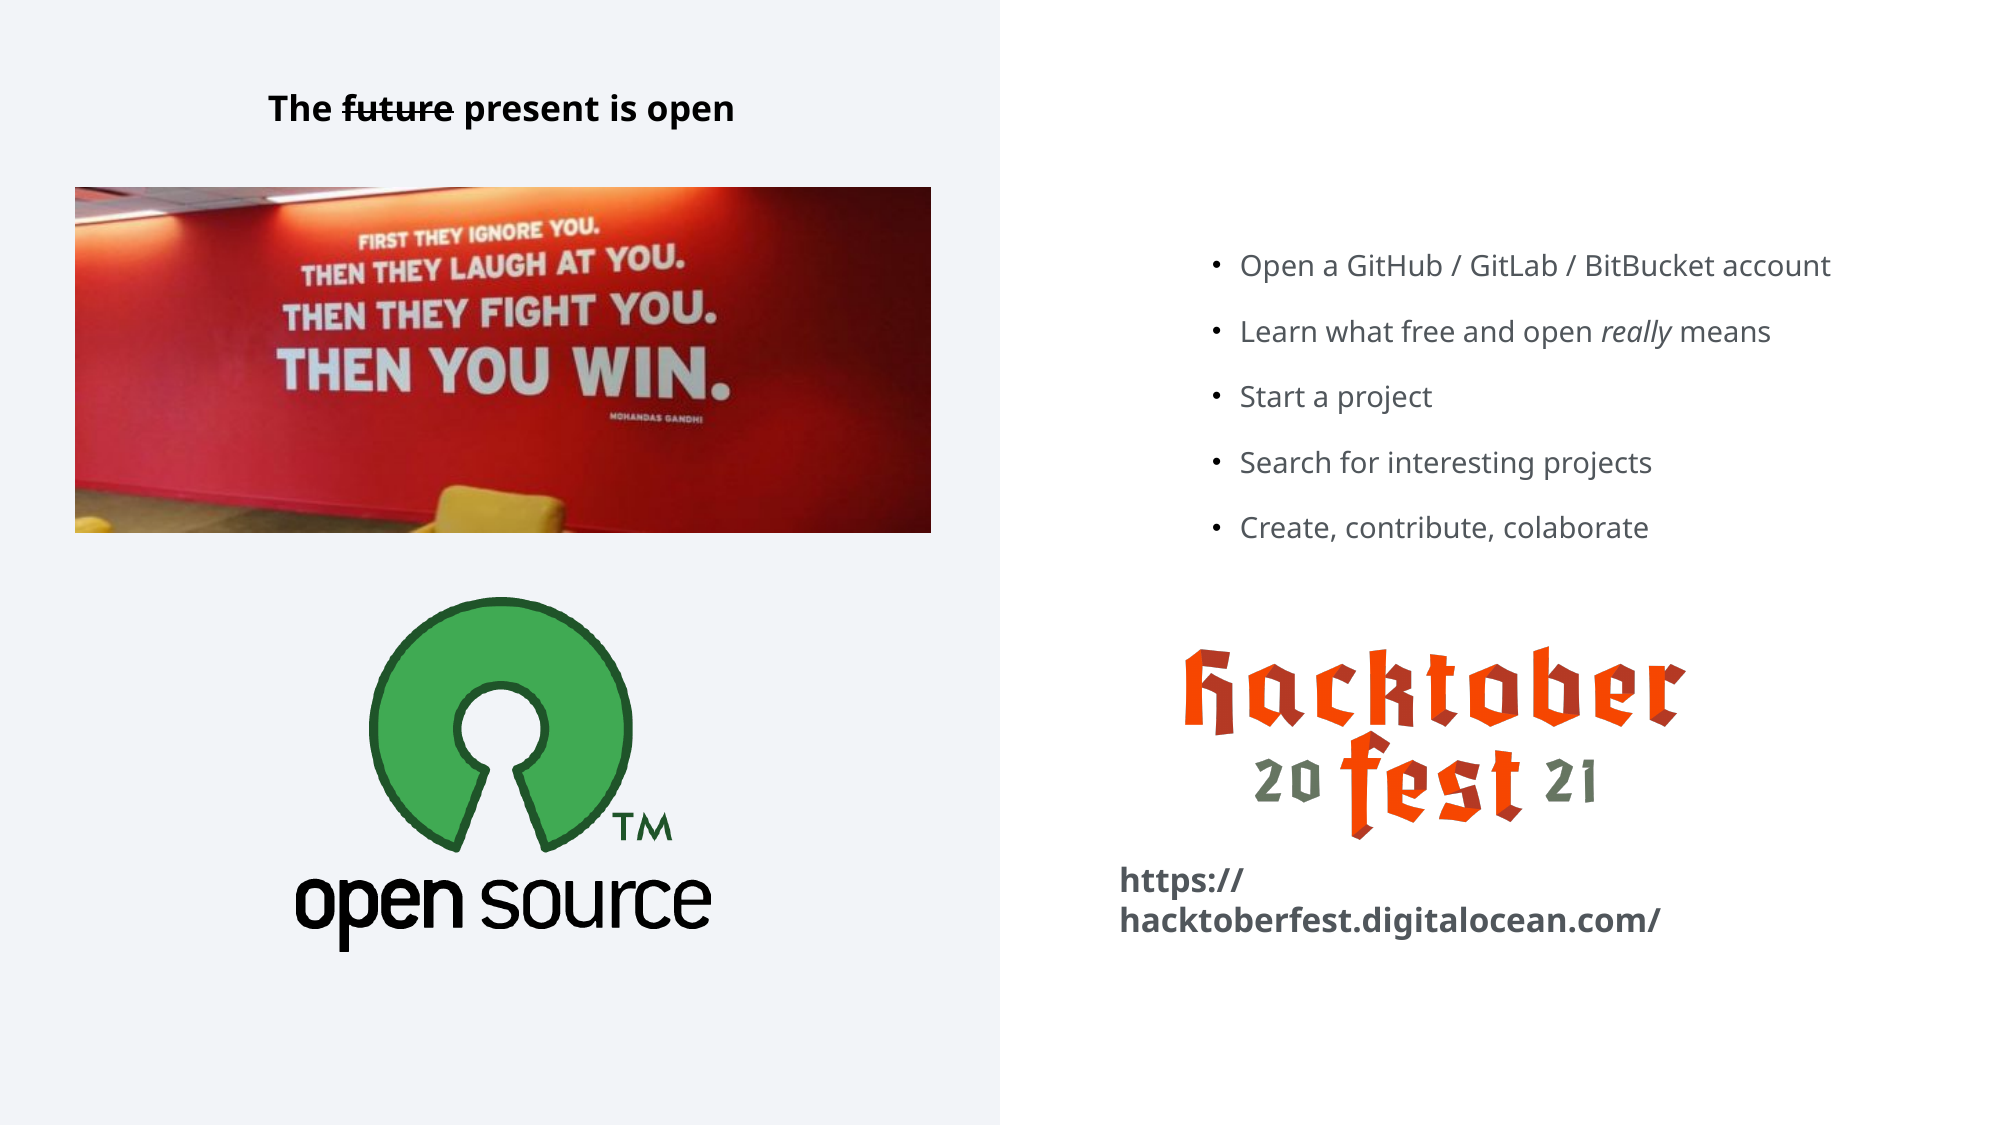

The future present is open
Open a GitHub / GitLab / BitBucket account
Learn what free and open really means
Start a project
Search for interesting projects
Create, contribute, colaborate
https://hacktoberfest.digitalocean.com/